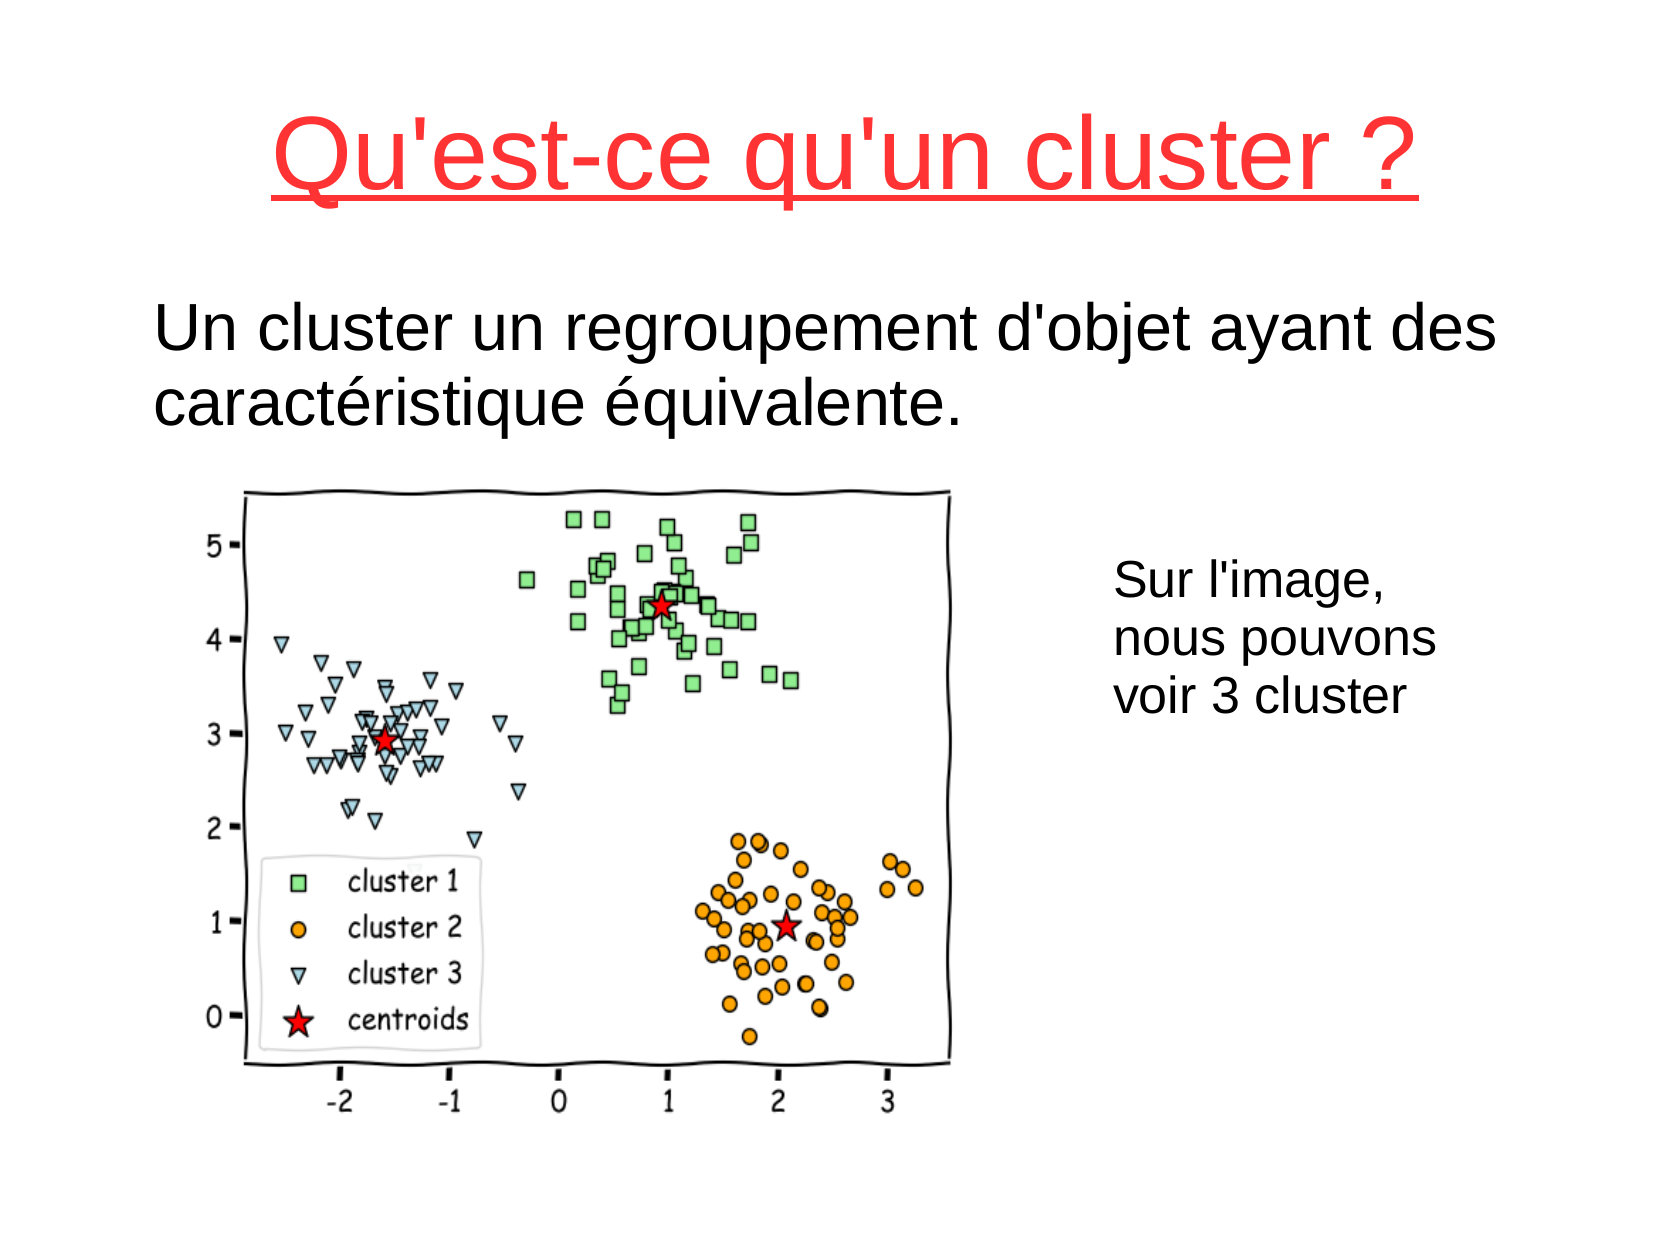

# Qu'est-ce qu'un cluster ?
Un cluster un regroupement d'objet ayant des caractéristique équivalente.
Sur l'image, nous pouvons voir 3 cluster